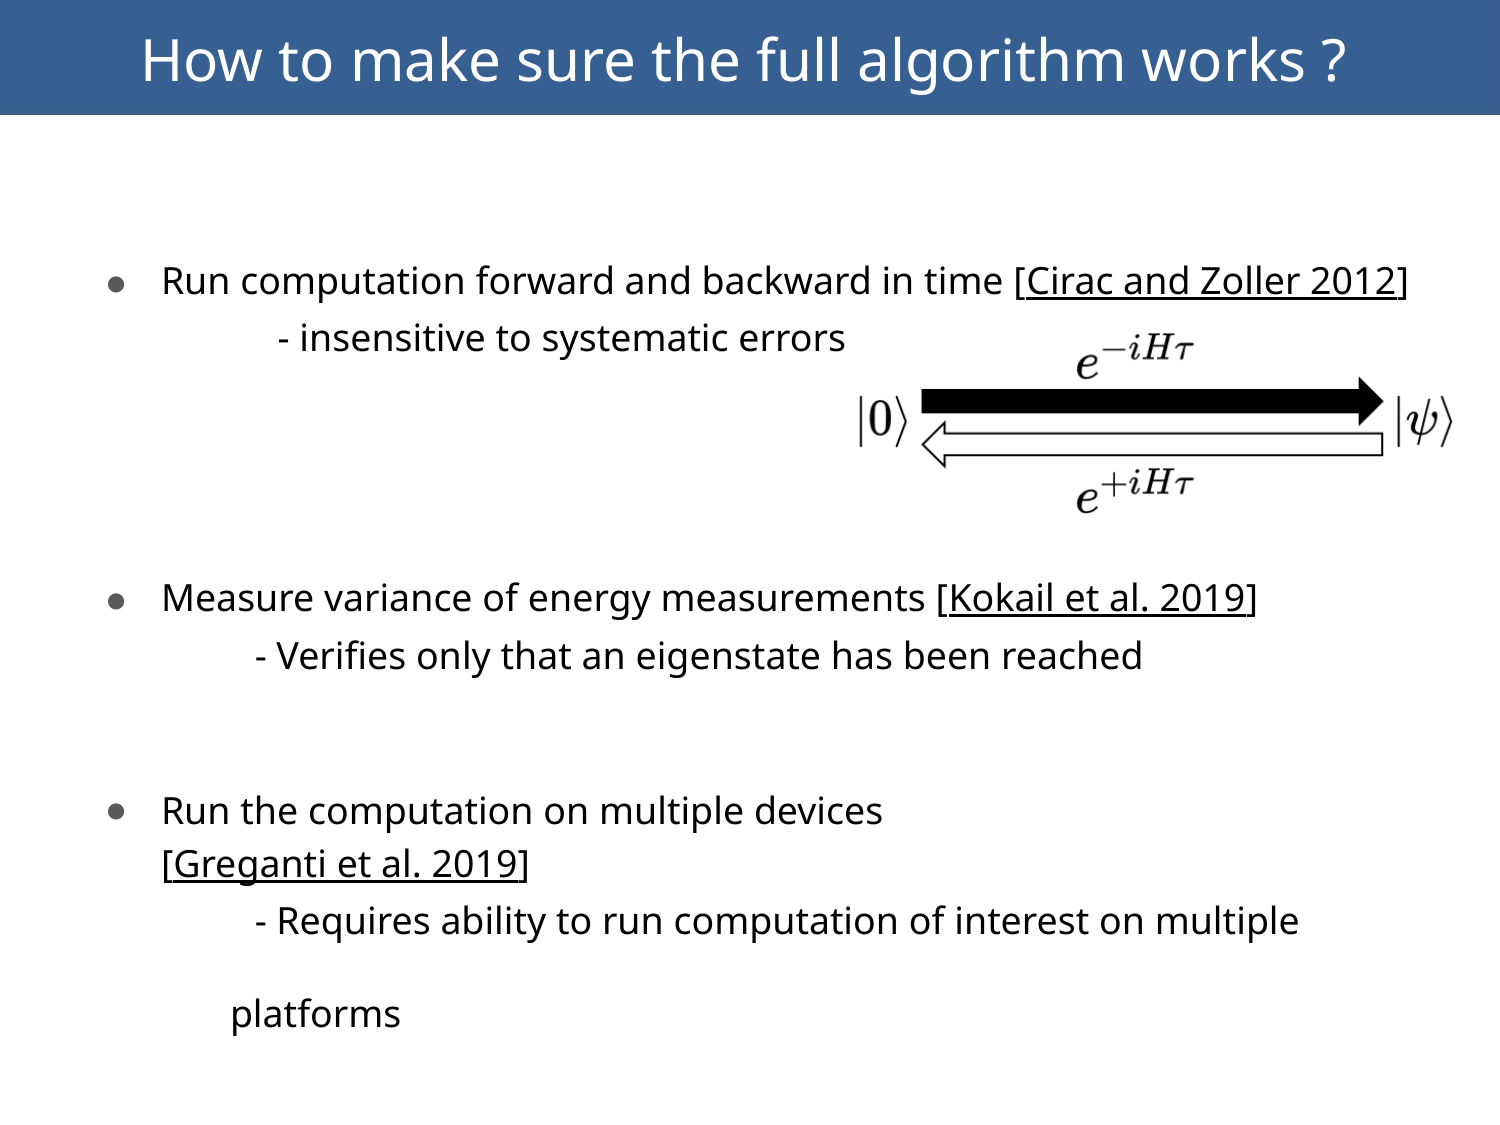

How to make sure the full algorithm works ?
# Run computation forward and backward in time [Cirac and Zoller 2012] - insensitive to systematic errors
Measure variance of energy measurements [Kokail et al. 2019]
		- Verifies only that an eigenstate has been reached
Run the computation on multiple devices
[Greganti et al. 2019]
		- Requires ability to run computation of interest on multiple
 platforms